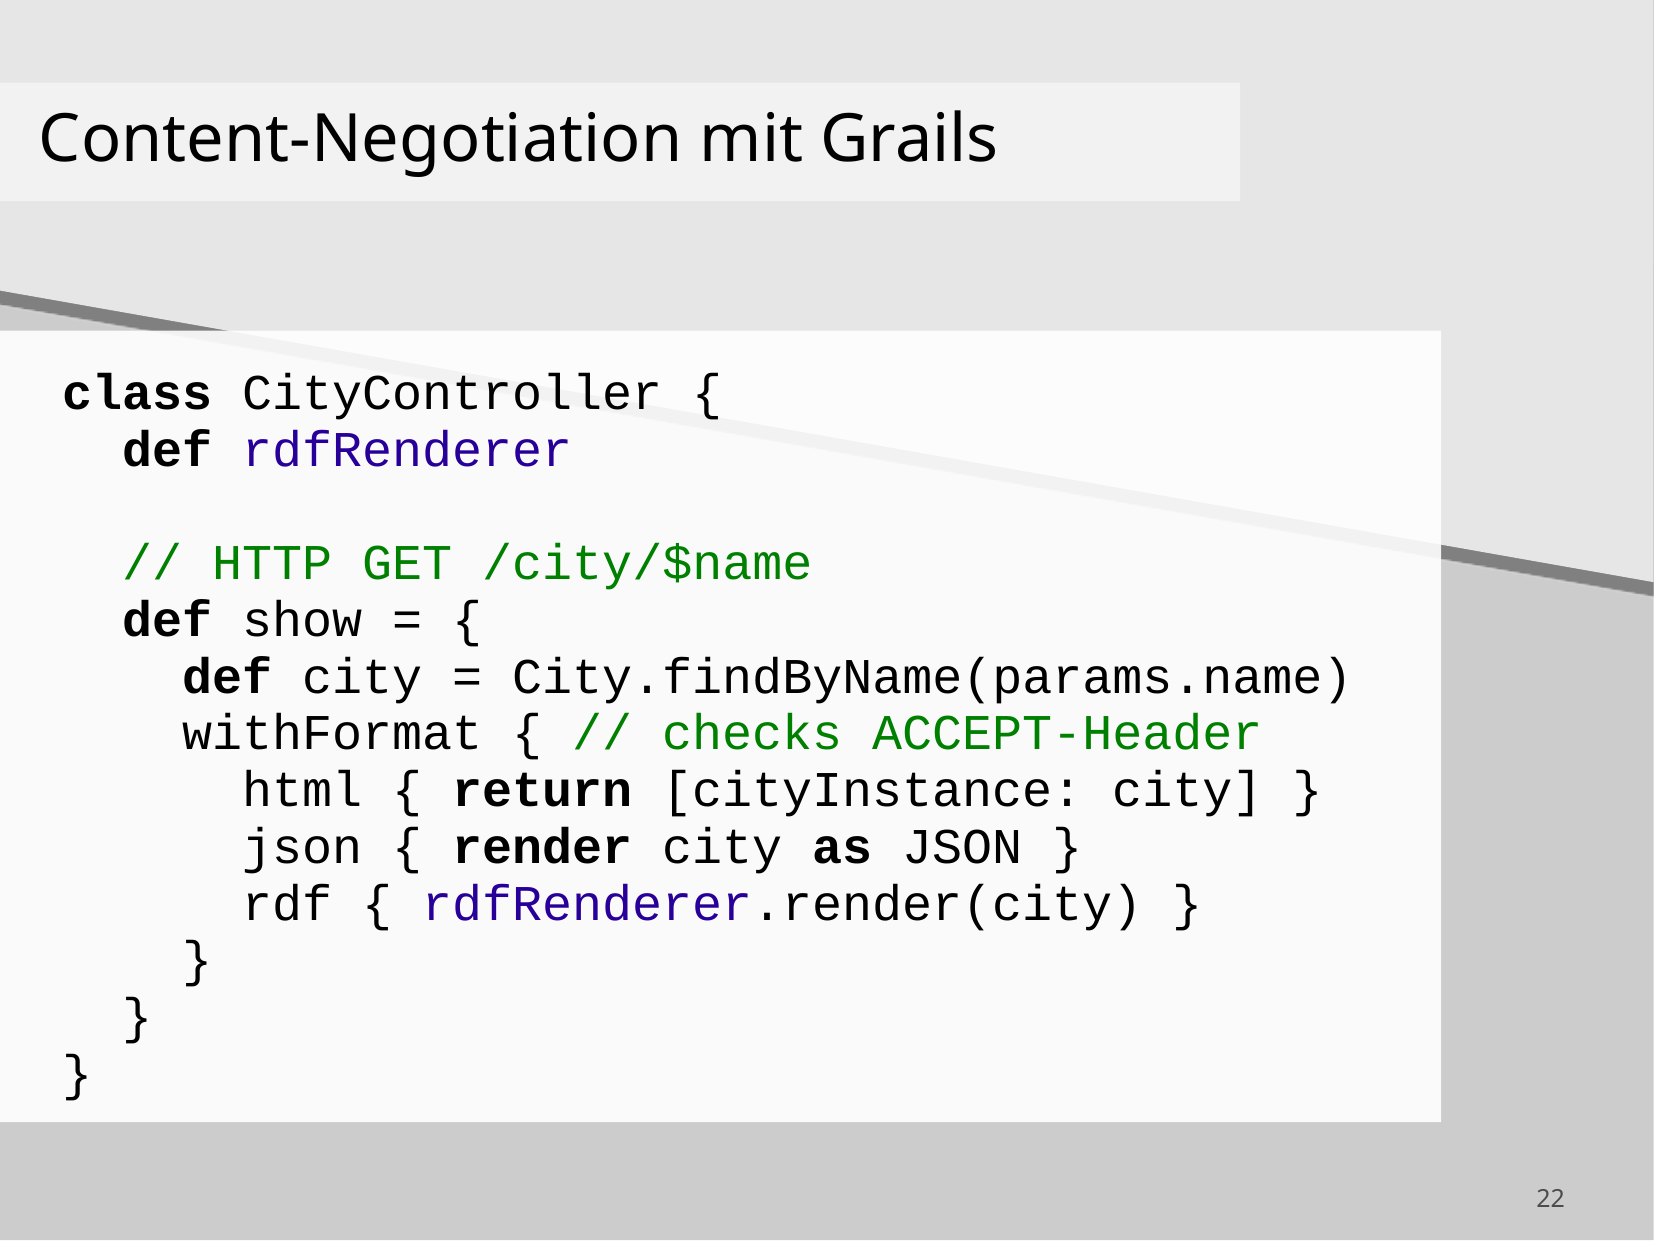

Content-Negotiation mit Grails
class CityController {
 def rdfRenderer
 // HTTP GET /city/$name
 def show = {
 def city = City.findByName(params.name)
 withFormat { // checks ACCEPT-Header
 html { return [cityInstance: city] }
 json { render city as JSON }
 rdf { rdfRenderer.render(city) }
 }
 }
}